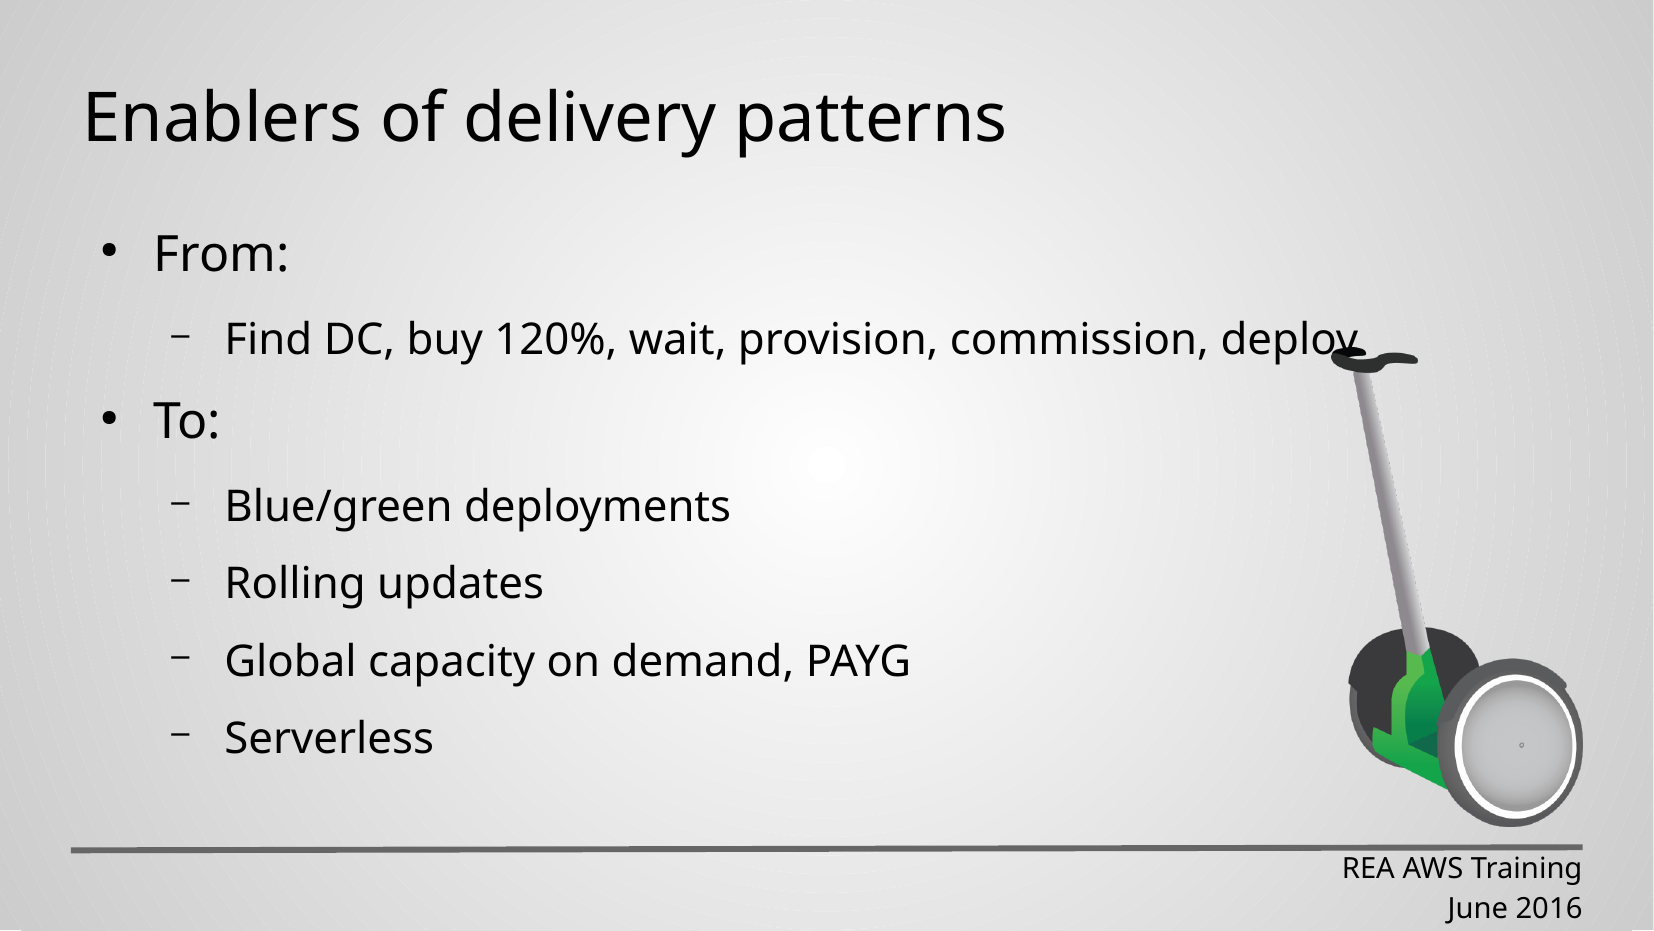

# Enablers of delivery patterns
From:
Find DC, buy 120%, wait, provision, commission, deploy
To:
Blue/green deployments
Rolling updates
Global capacity on demand, PAYG
Serverless
REA AWS Training